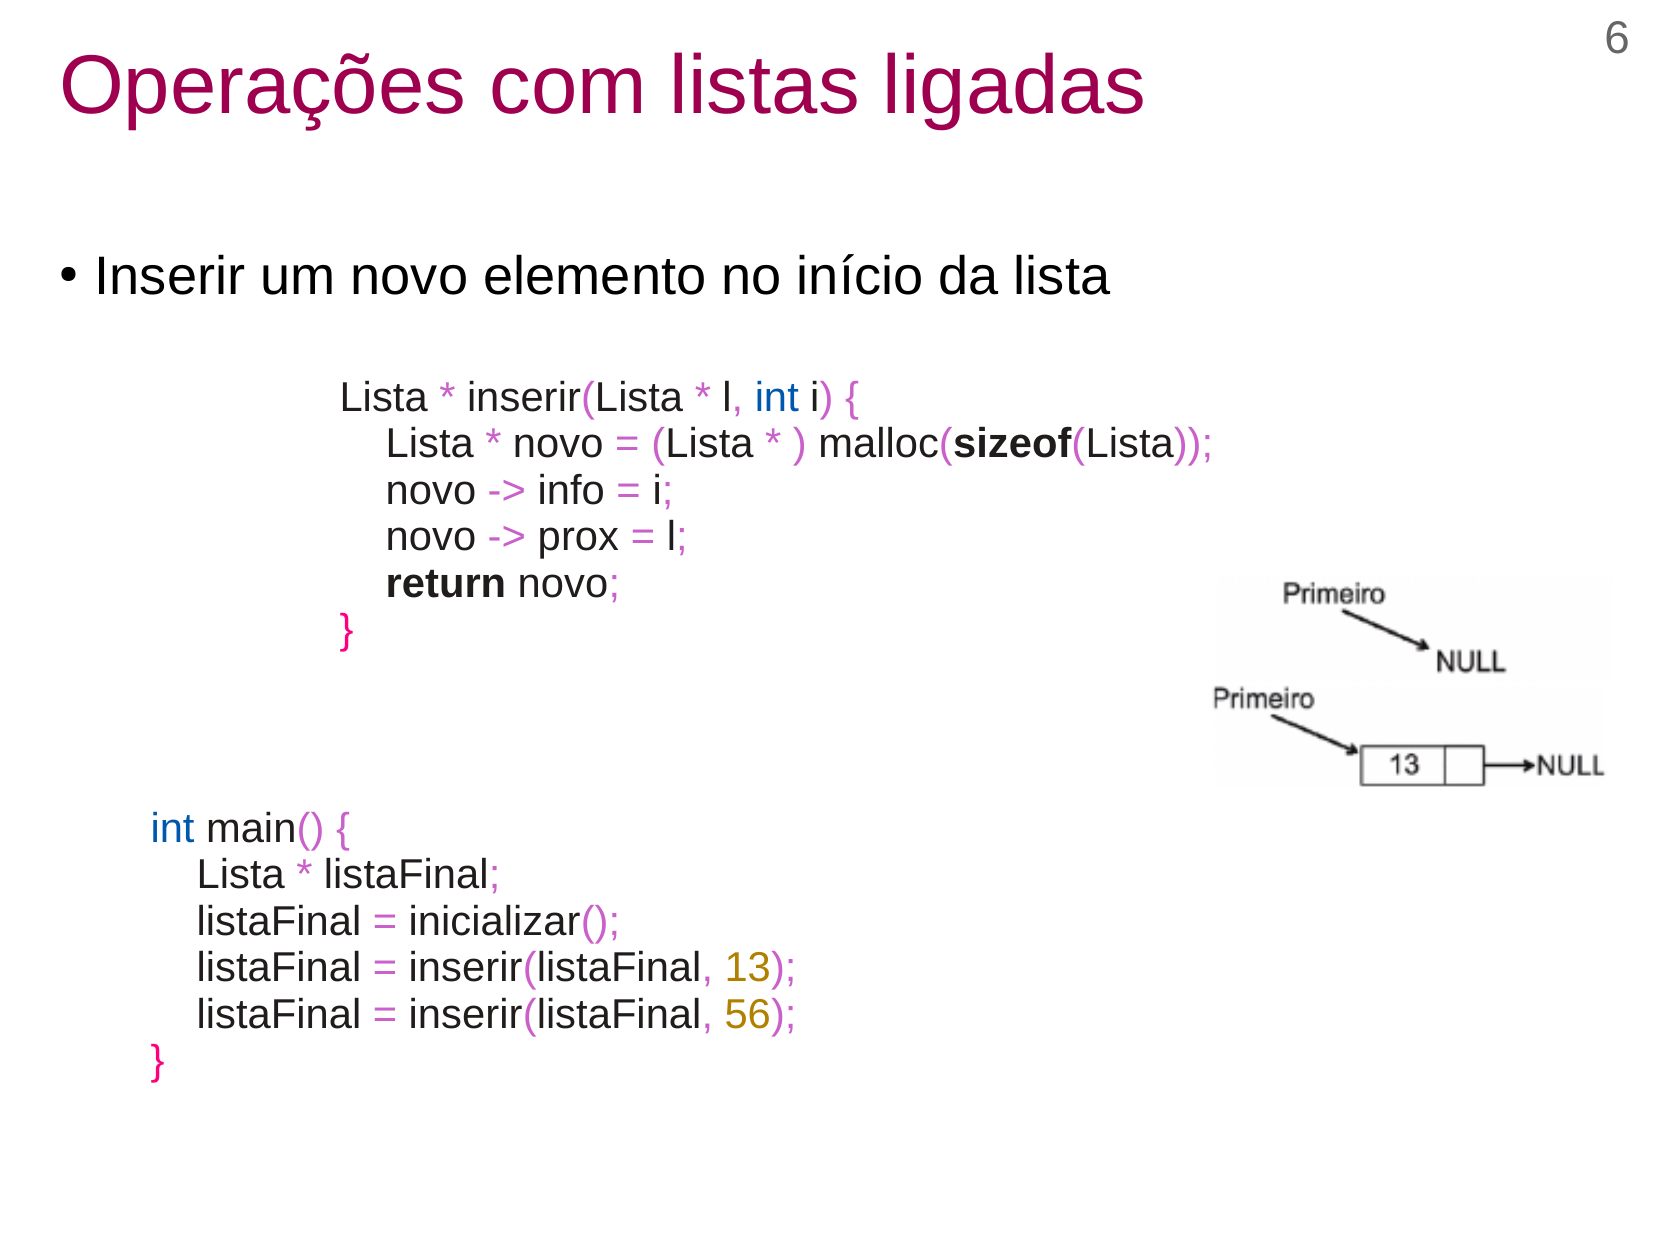

6
# Operações com listas ligadas
Inserir um novo elemento no início da lista
Lista * inserir(Lista * l, int i) {
 Lista * novo = (Lista * ) malloc(sizeof(Lista));
 novo -> info = i;
 novo -> prox = l;
 return novo;
}
int main() {
 Lista * listaFinal;
 listaFinal = inicializar();
 listaFinal = inserir(listaFinal, 13);
 listaFinal = inserir(listaFinal, 56);
}